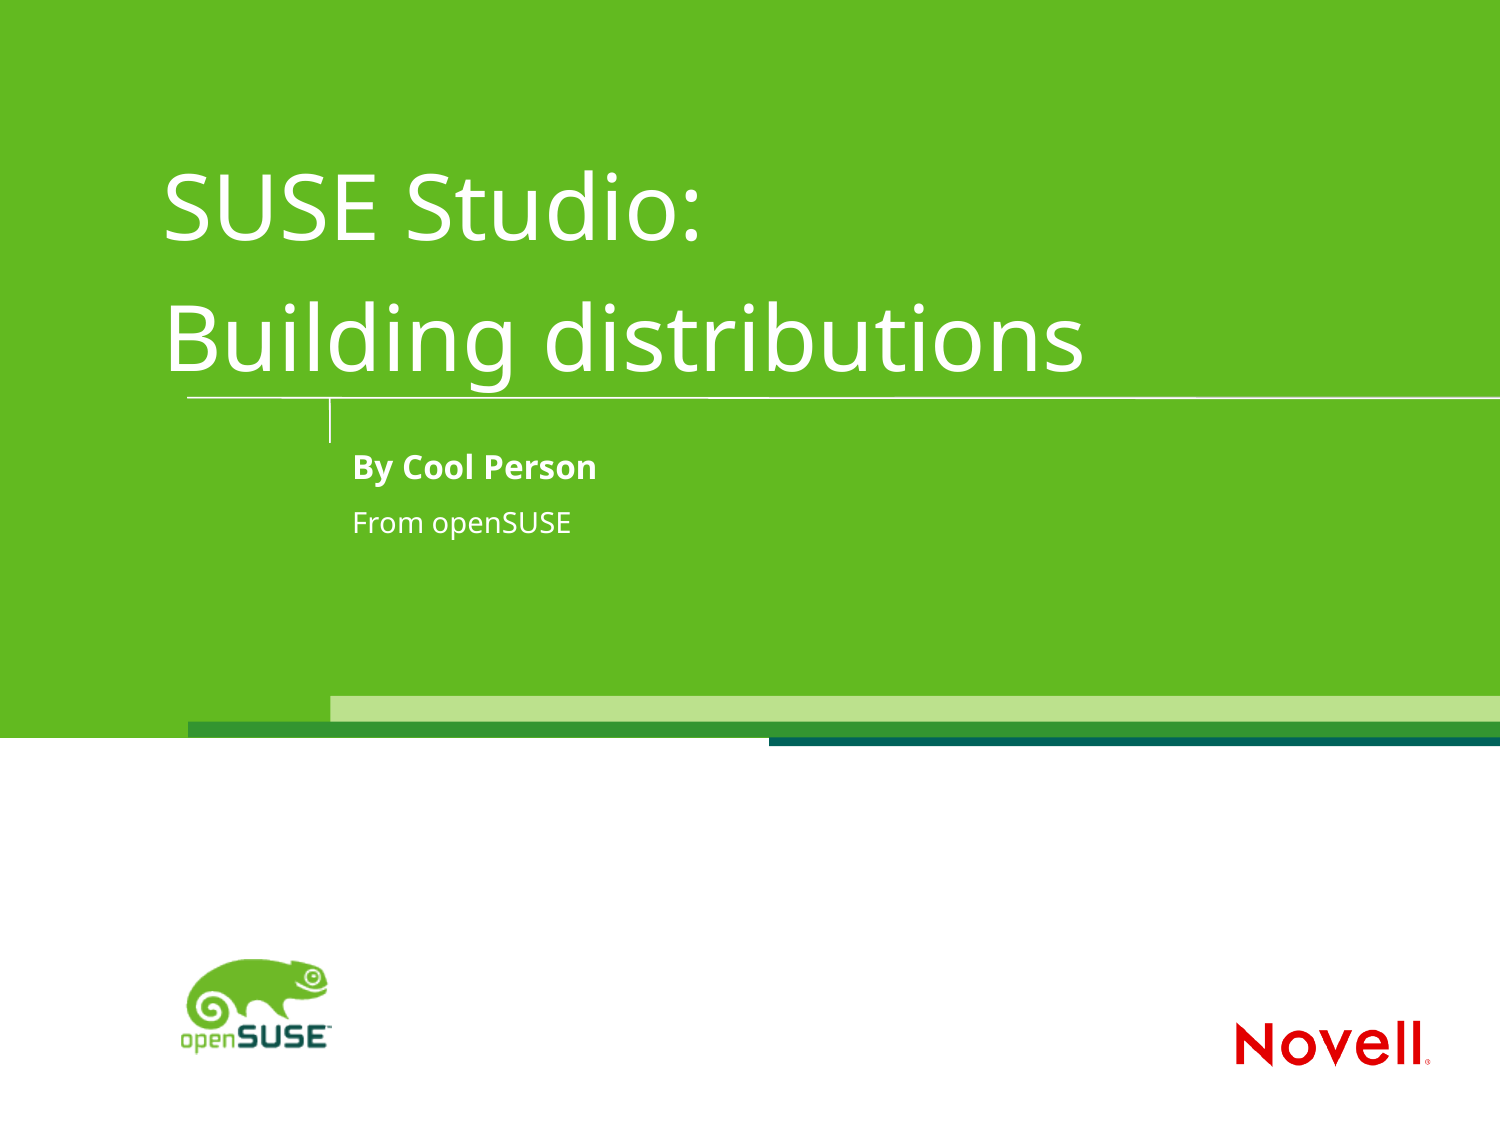

# SUSE Studio: Building distributions
By Cool Person
From openSUSE